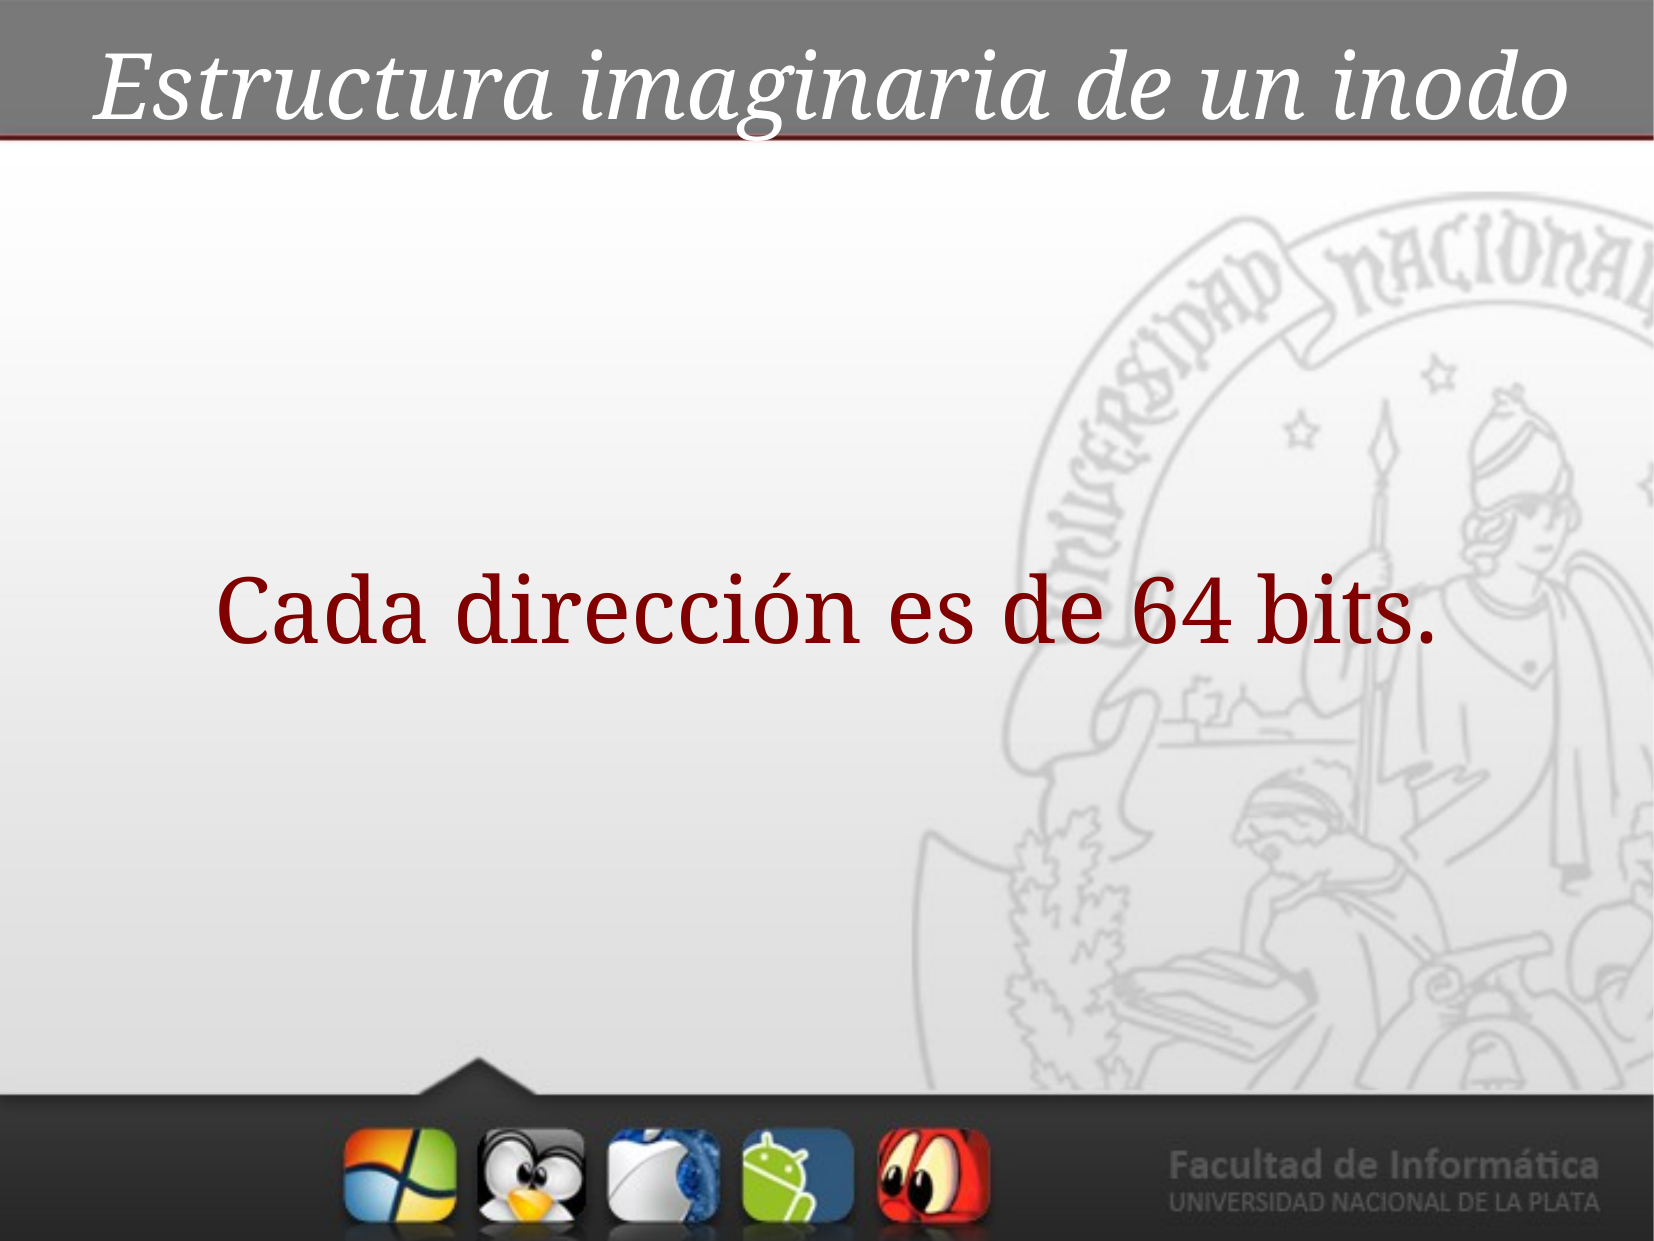

Estructura imaginaria de un inodo
# Cada dirección es de 64 bits.